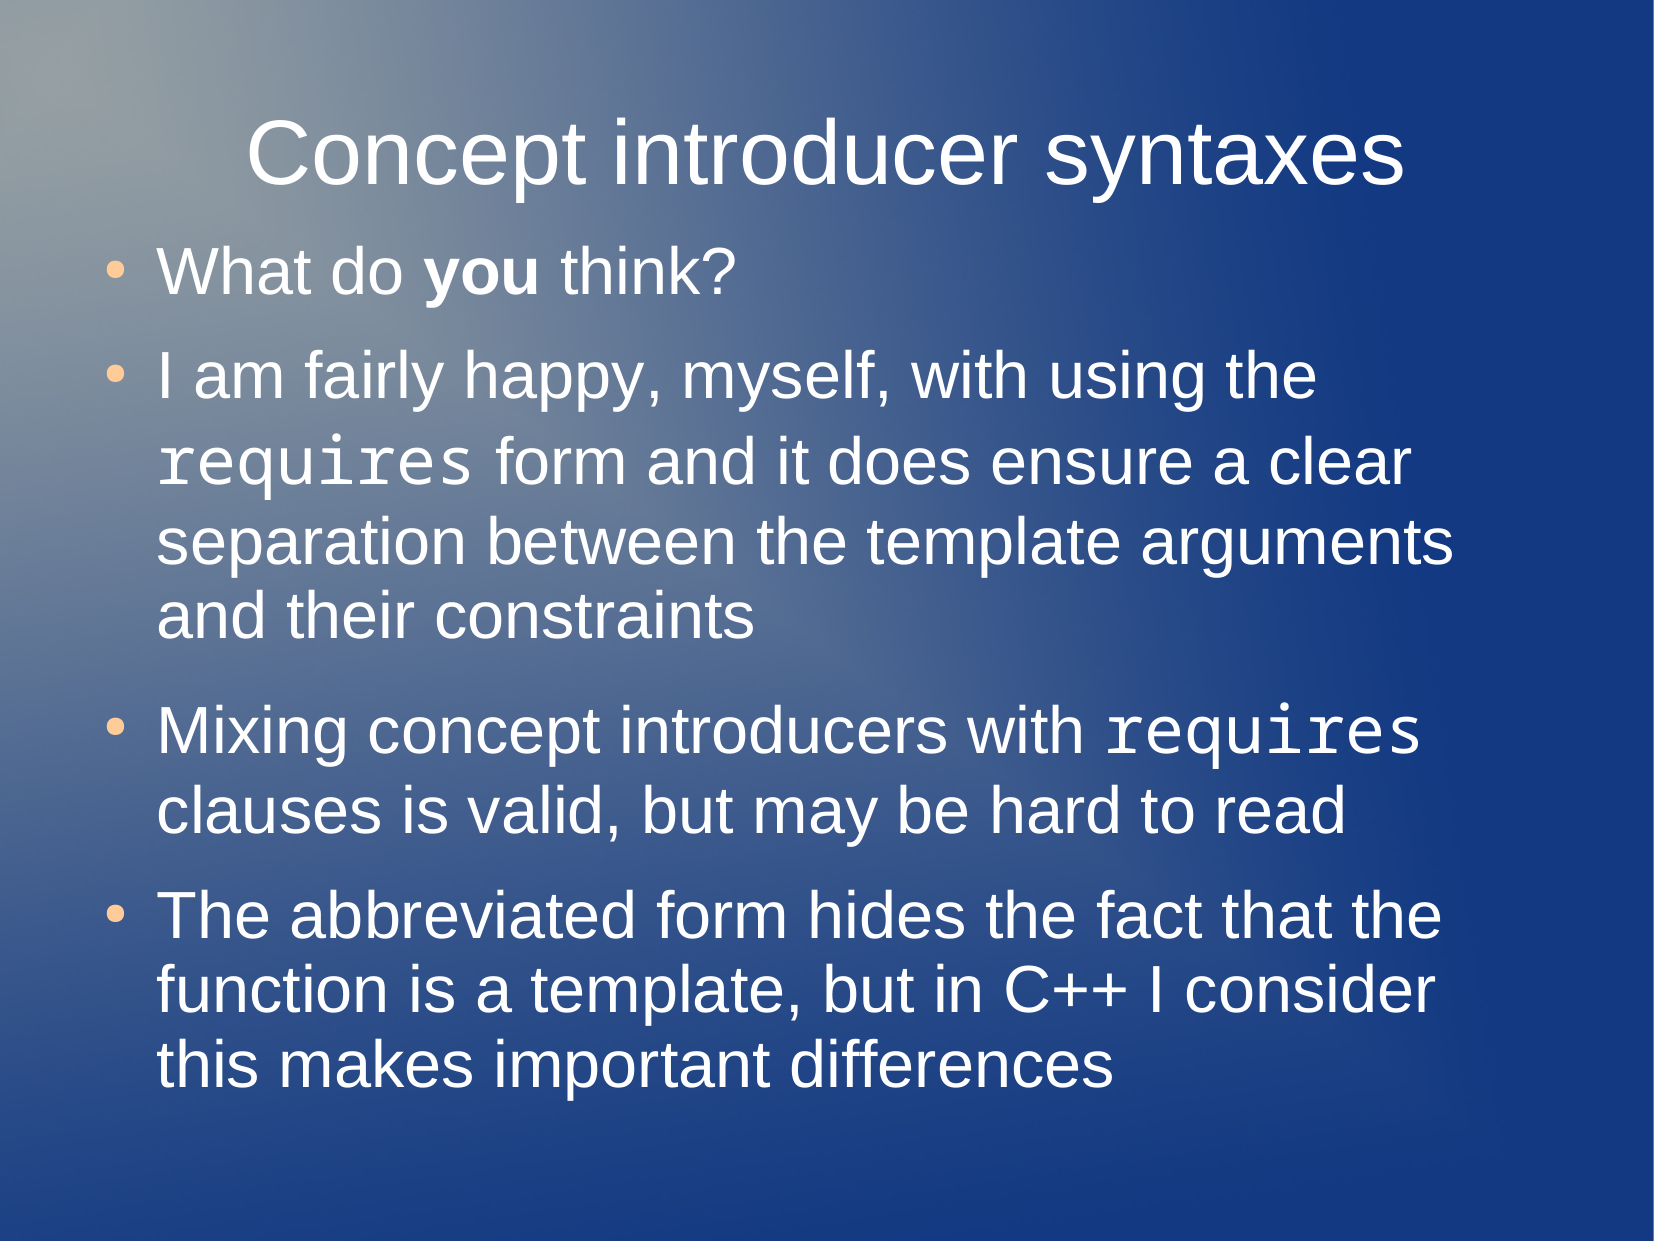

# Concept introducer syntaxes
What do you think?
I am fairly happy, myself, with using the requires form and it does ensure a clear separation between the template arguments and their constraints
Mixing concept introducers with requires clauses is valid, but may be hard to read
The abbreviated form hides the fact that the function is a template, but in C++ I consider this makes important differences